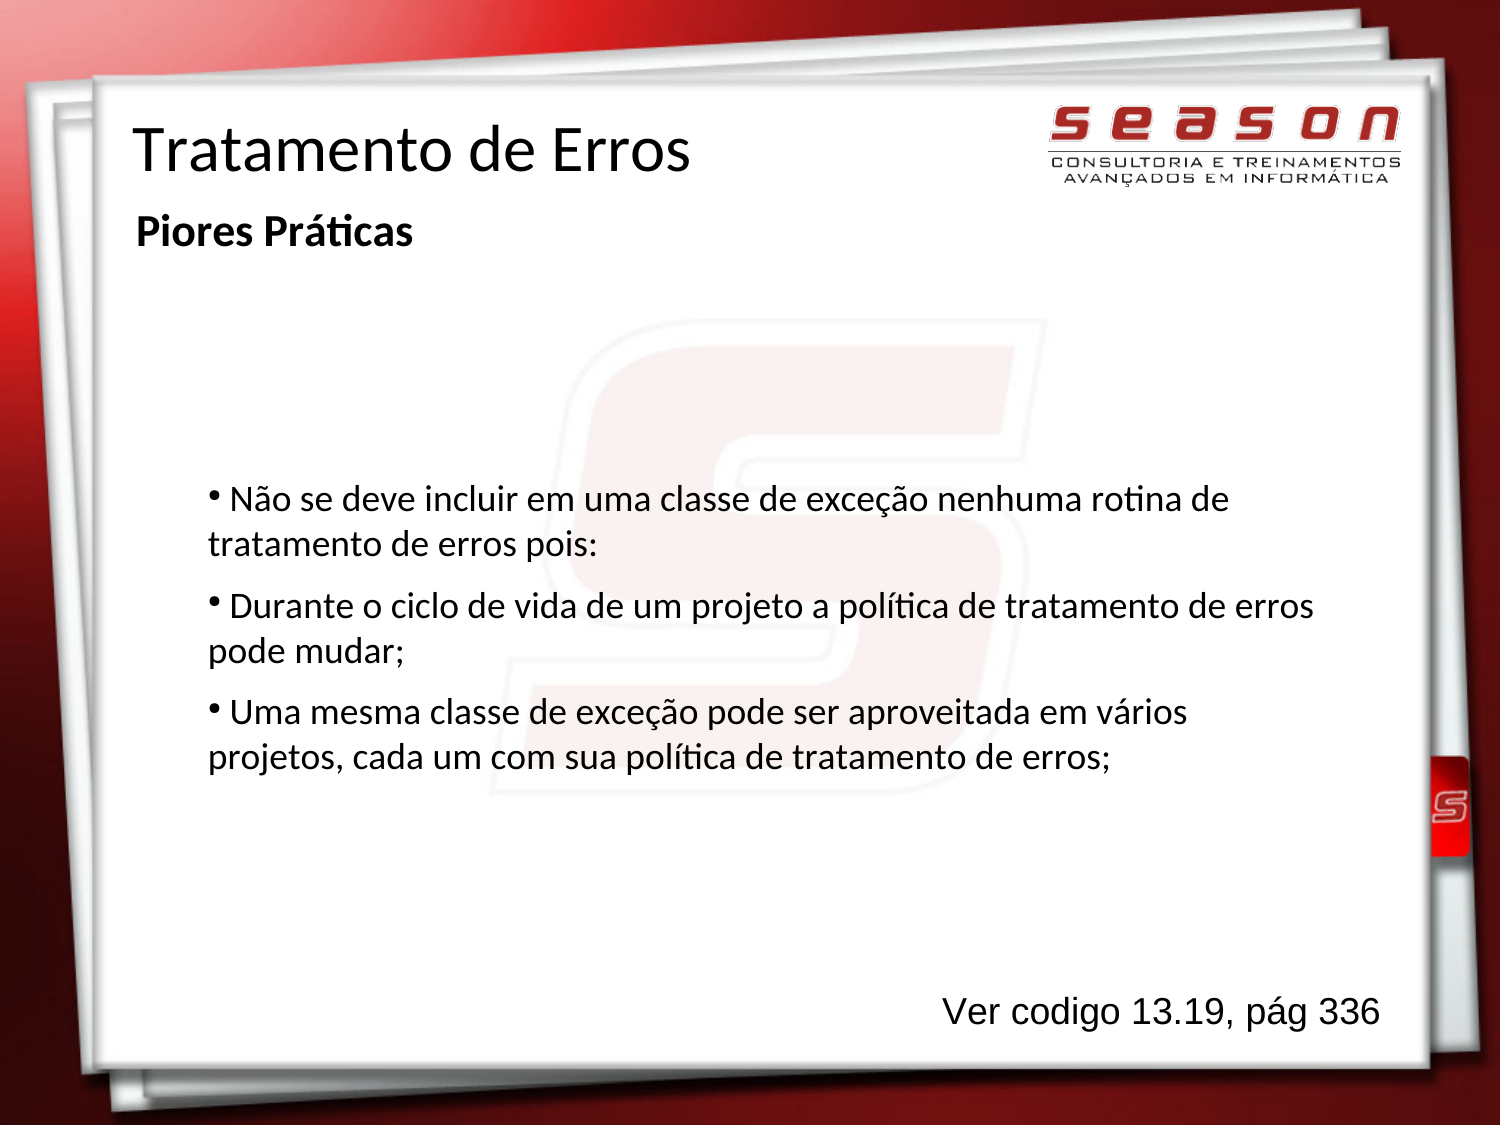

# Tratamento de Erros
Piores Práticas
 Não se deve incluir em uma classe de exceção nenhuma rotina de tratamento de erros pois:
 Durante o ciclo de vida de um projeto a política de tratamento de erros pode mudar;
 Uma mesma classe de exceção pode ser aproveitada em vários projetos, cada um com sua política de tratamento de erros;
Ver codigo 13.19, pág 336